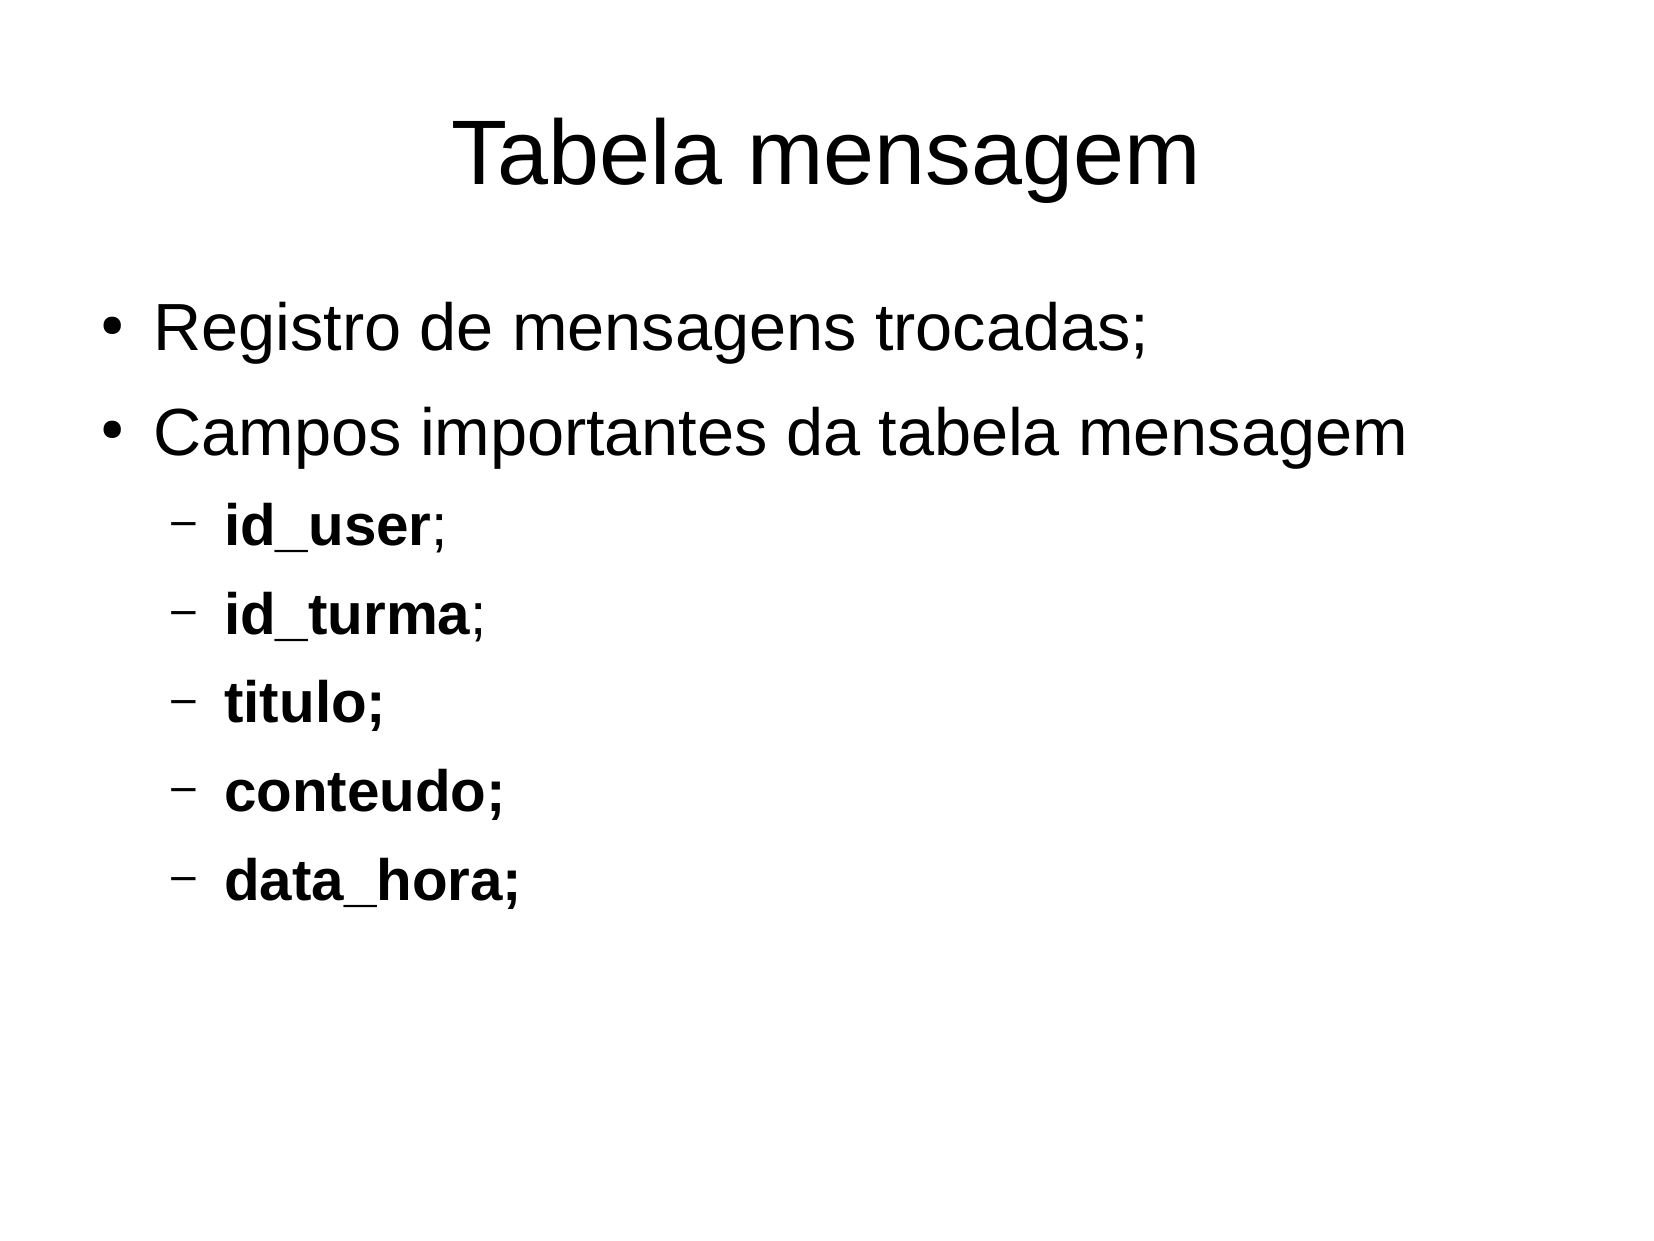

# Tabela mensagem
Registro de mensagens trocadas;
Campos importantes da tabela mensagem
id_user;
id_turma;
titulo;
conteudo;
data_hora;